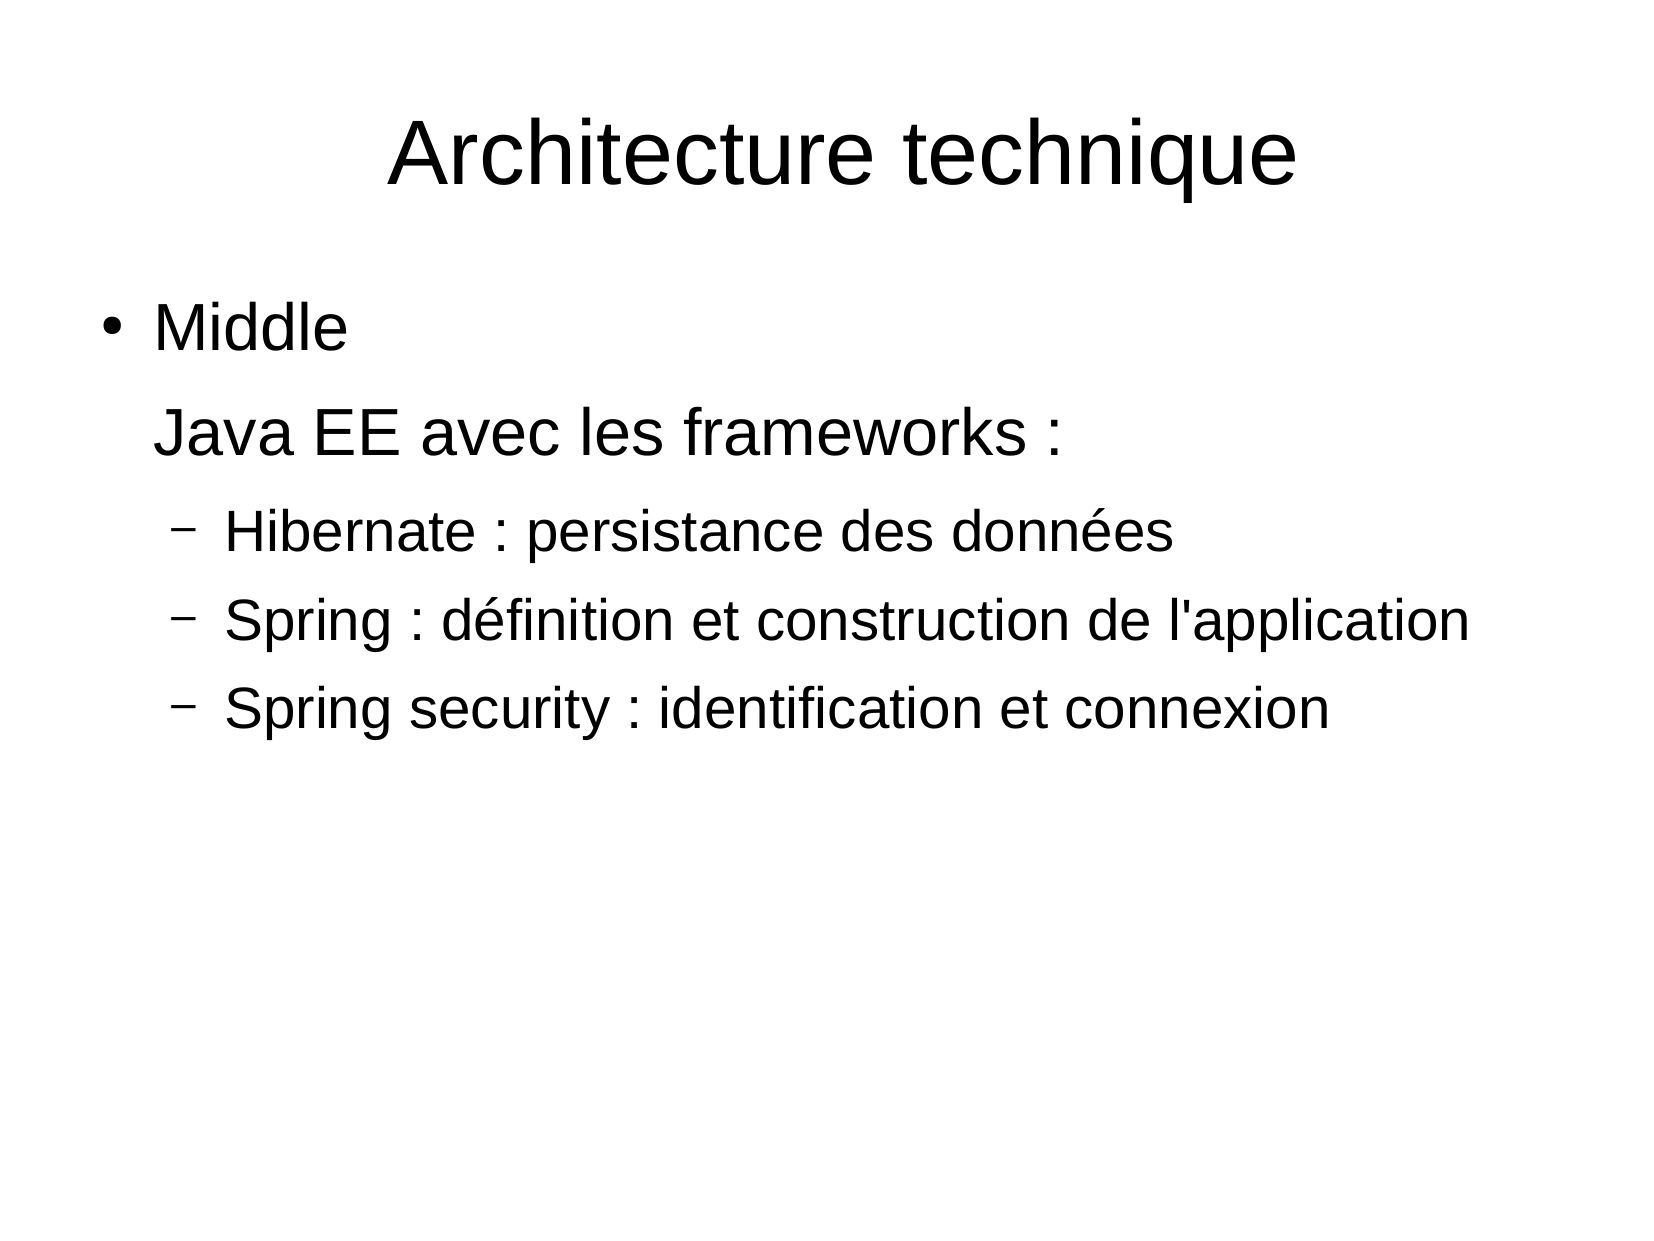

# Architecture technique
Middle
Java EE avec les frameworks :
Hibernate : persistance des données
Spring : définition et construction de l'application
Spring security : identification et connexion